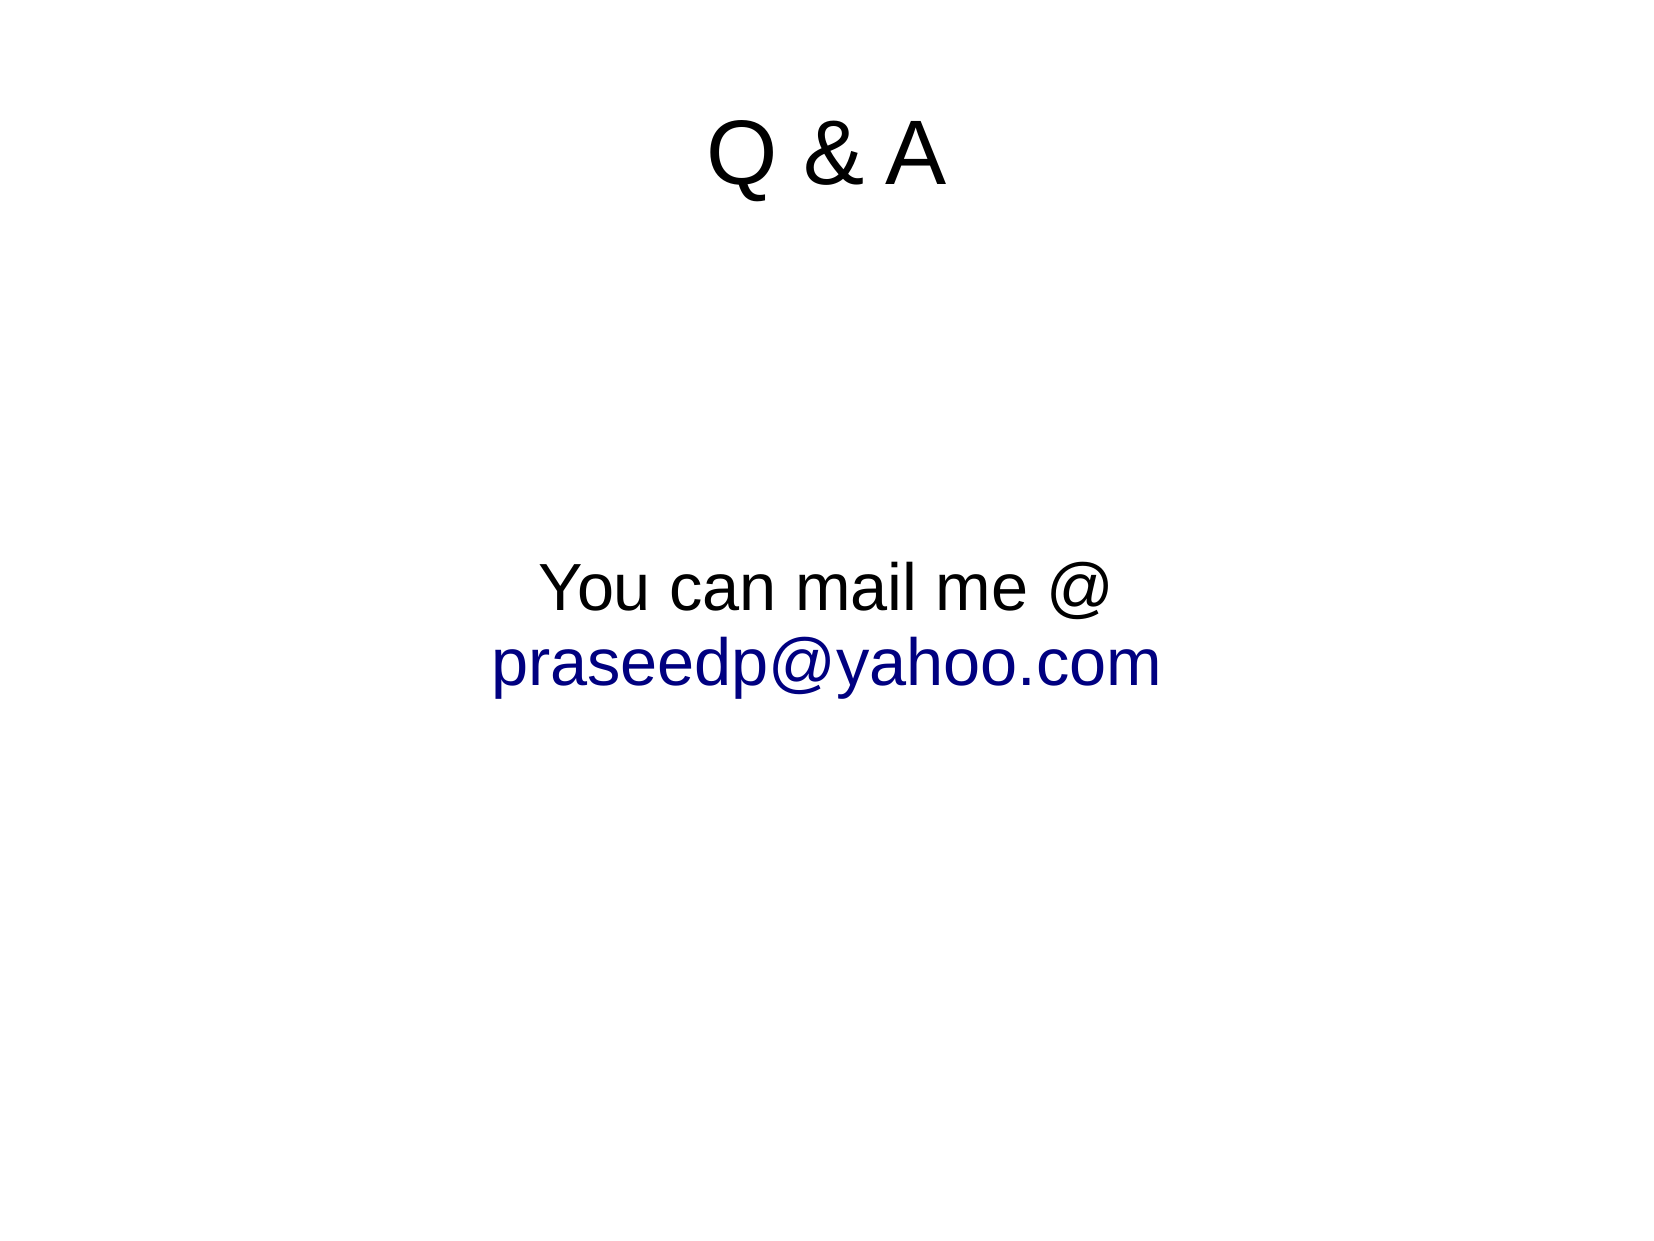

# Q & A
You can mail me @
praseedp@yahoo.com